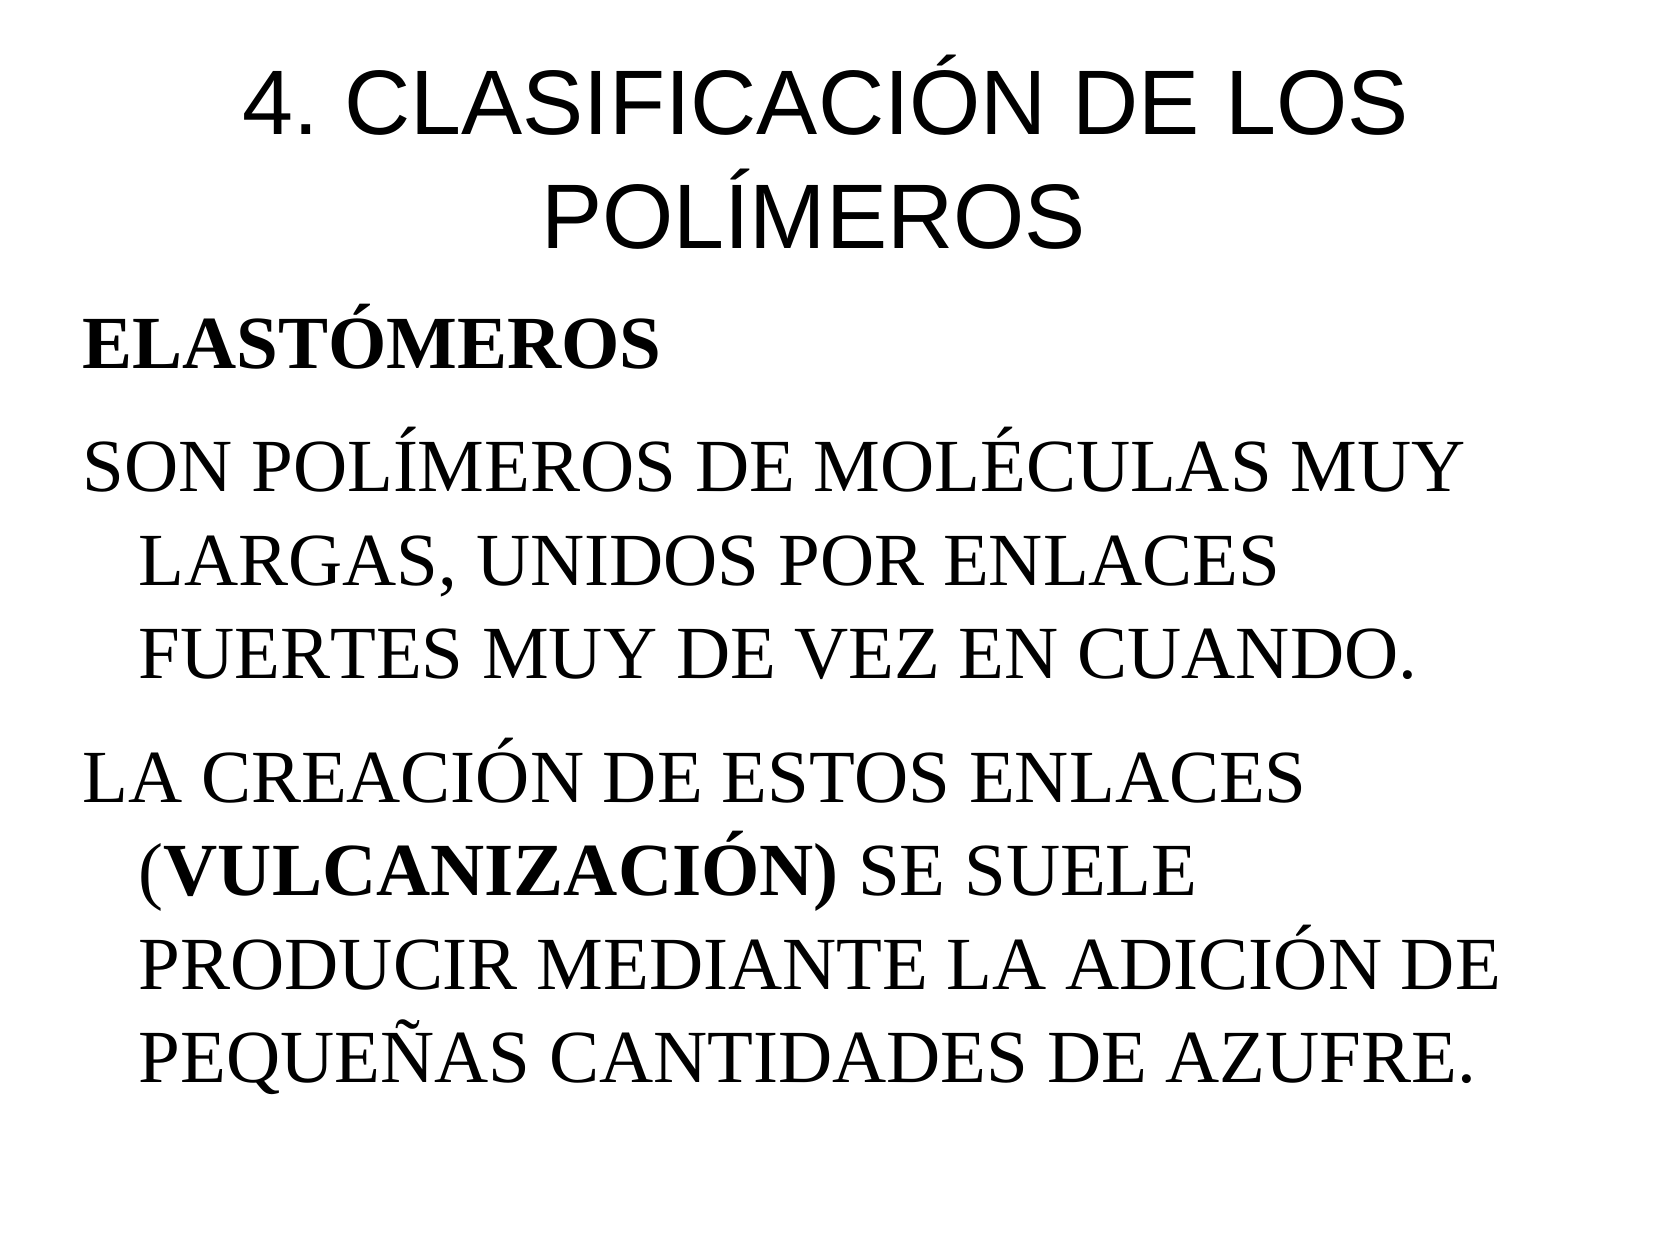

# 4. CLASIFICACIÓN DE LOS POLÍMEROS
ELASTÓMEROS
SON POLÍMEROS DE MOLÉCULAS MUY LARGAS, UNIDOS POR ENLACES FUERTES MUY DE VEZ EN CUANDO.
LA CREACIÓN DE ESTOS ENLACES (VULCANIZACIÓN) SE SUELE PRODUCIR MEDIANTE LA ADICIÓN DE PEQUEÑAS CANTIDADES DE AZUFRE.